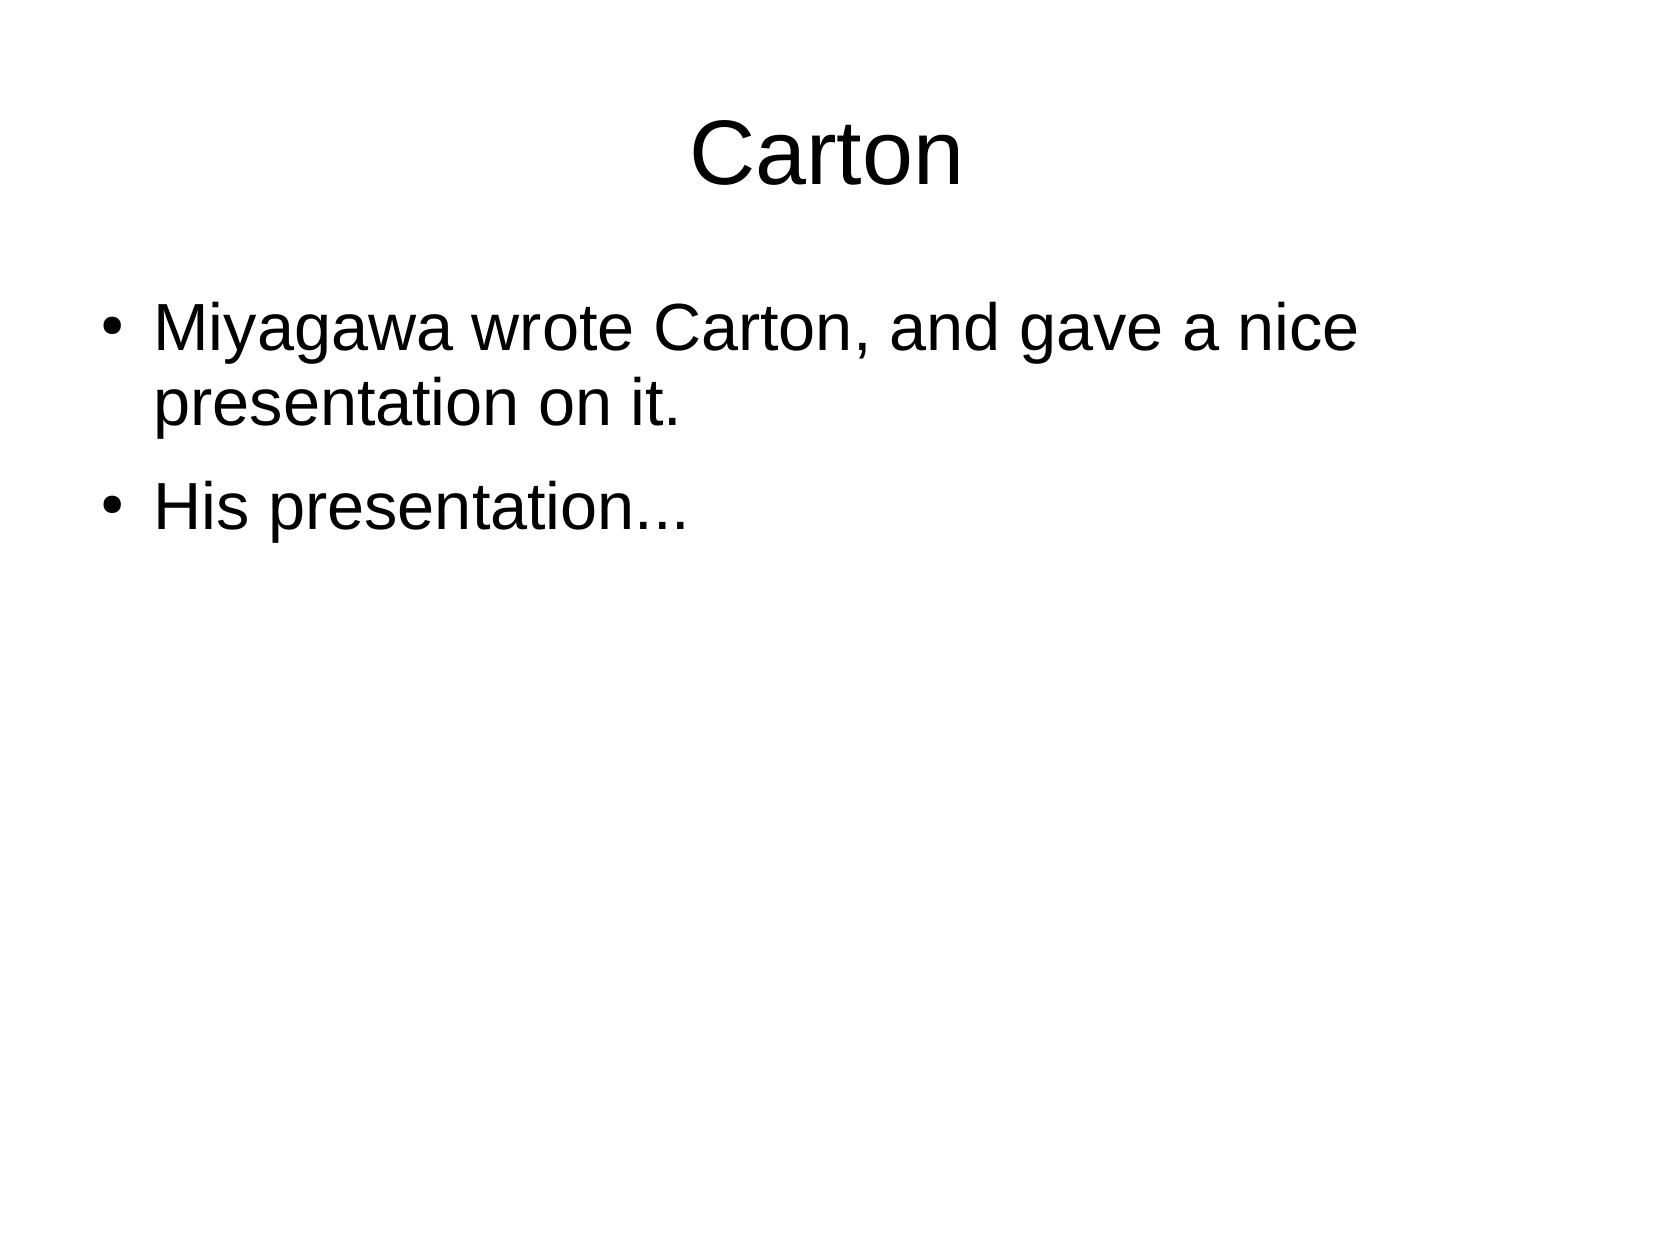

# Carton
Miyagawa wrote Carton, and gave a nice presentation on it.
His presentation...